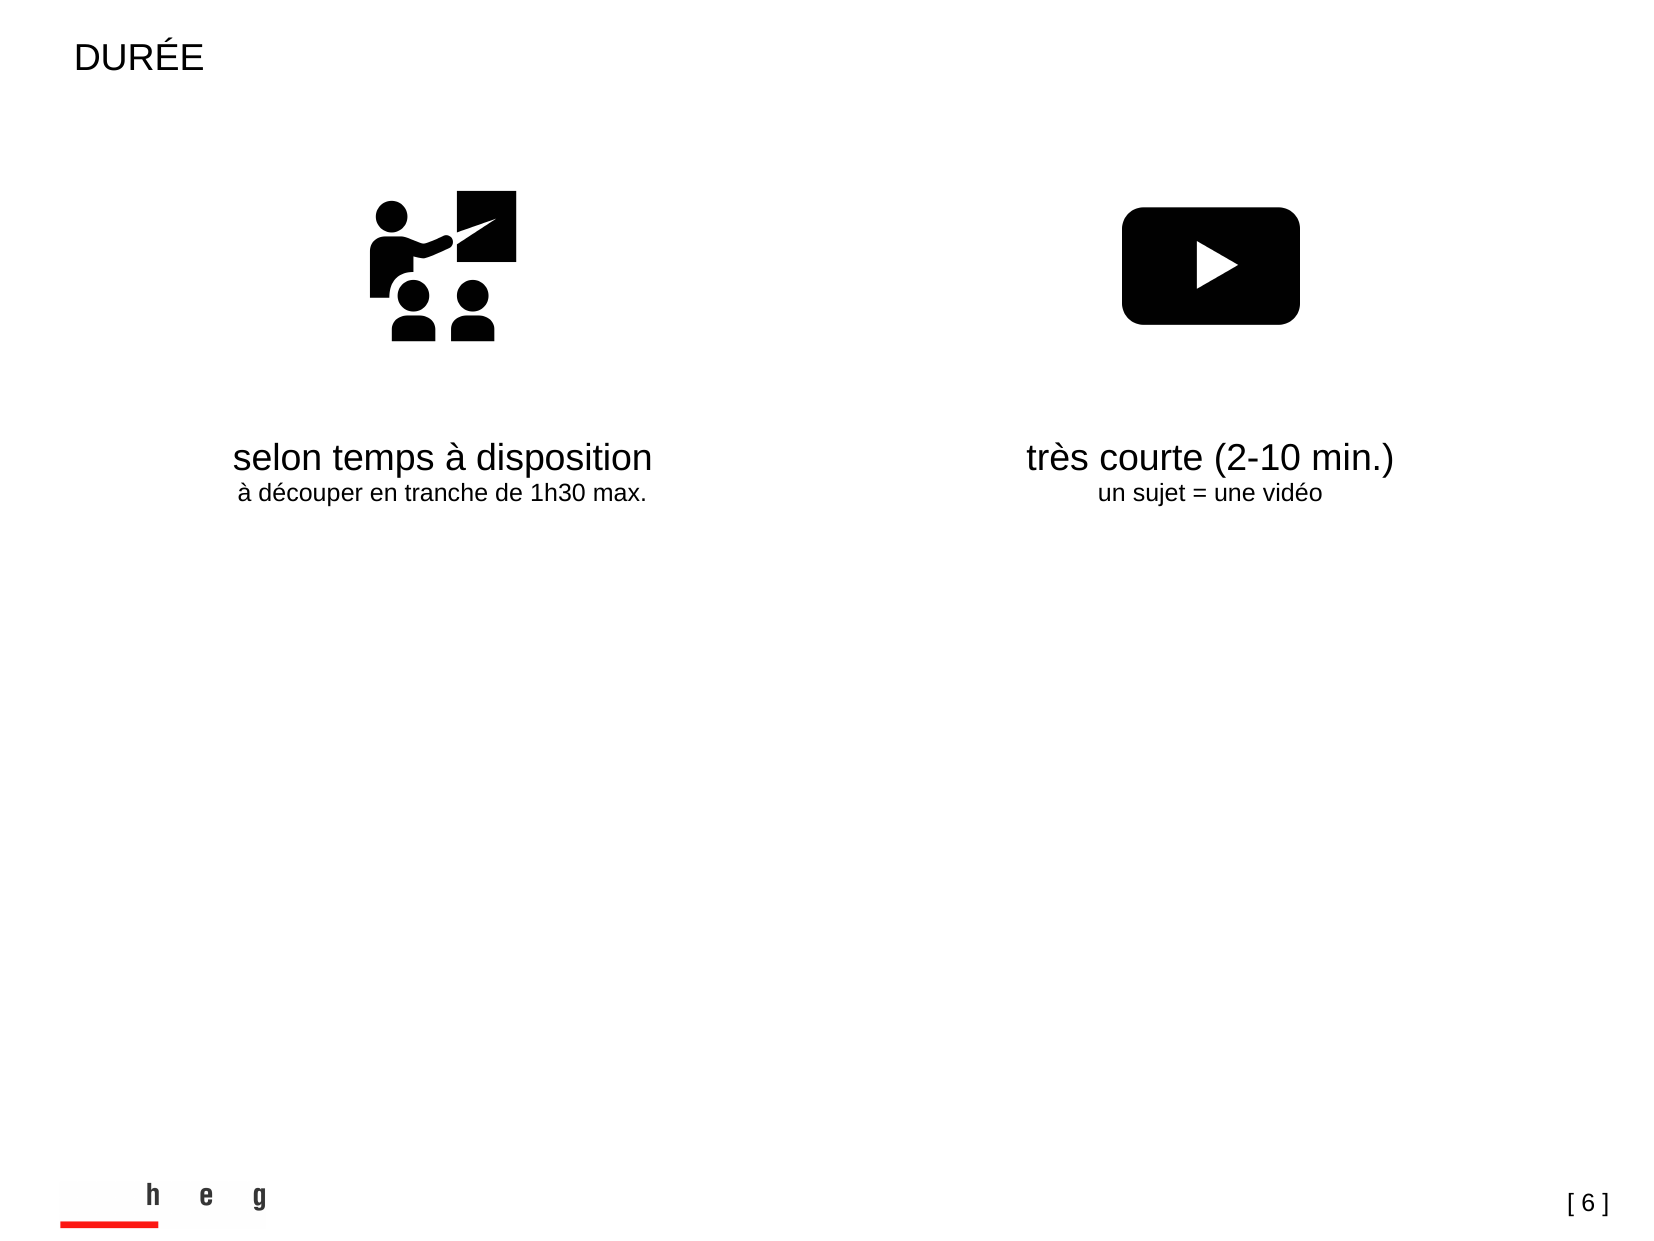

DURÉE
selon temps à disposition
à découper en tranche de 1h30 max.
très courte (2-10 min.)
un sujet = une vidéo